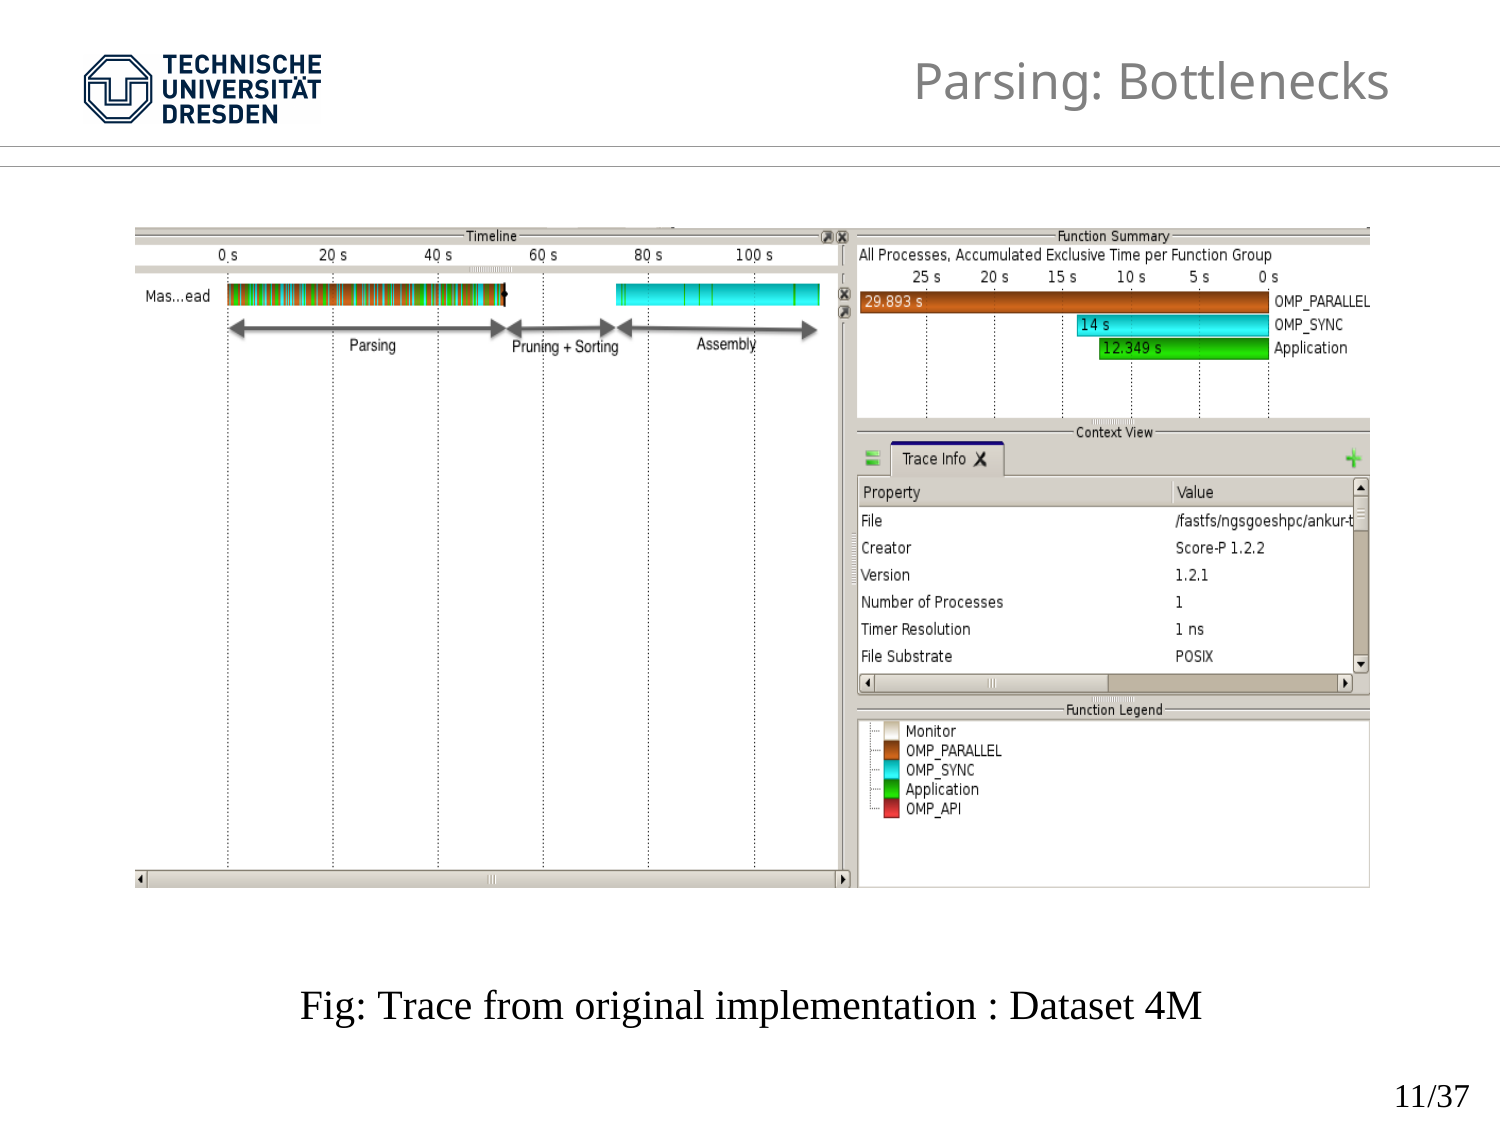

# Parsing: Bottlenecks
Fig: Trace from original implementation : Dataset 4M
11